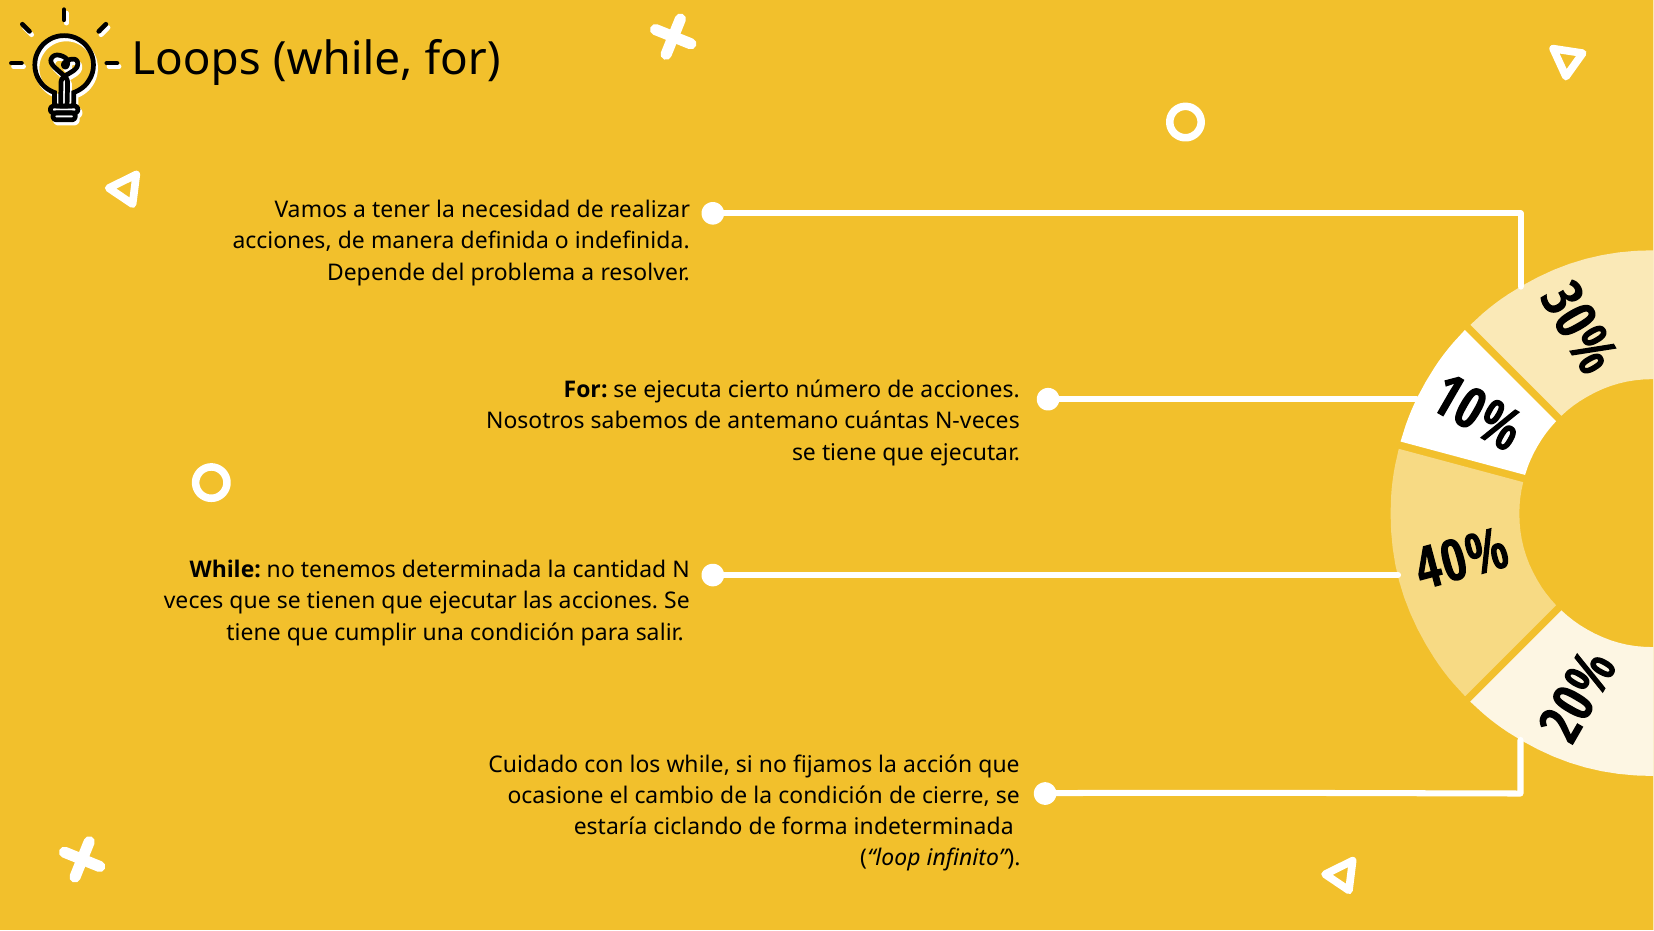

# Loops (while, for)
Vamos a tener la necesidad de realizar acciones, de manera definida o indefinida. Depende del problema a resolver.
For: se ejecuta cierto número de acciones. Nosotros sabemos de antemano cuántas N-veces se tiene que ejecutar.
While: no tenemos determinada la cantidad N veces que se tienen que ejecutar las acciones. Se tiene que cumplir una condición para salir.
Cuidado con los while, si no fijamos la acción que ocasione el cambio de la condición de cierre, se estaría ciclando de forma indeterminada
(“loop infinito”).